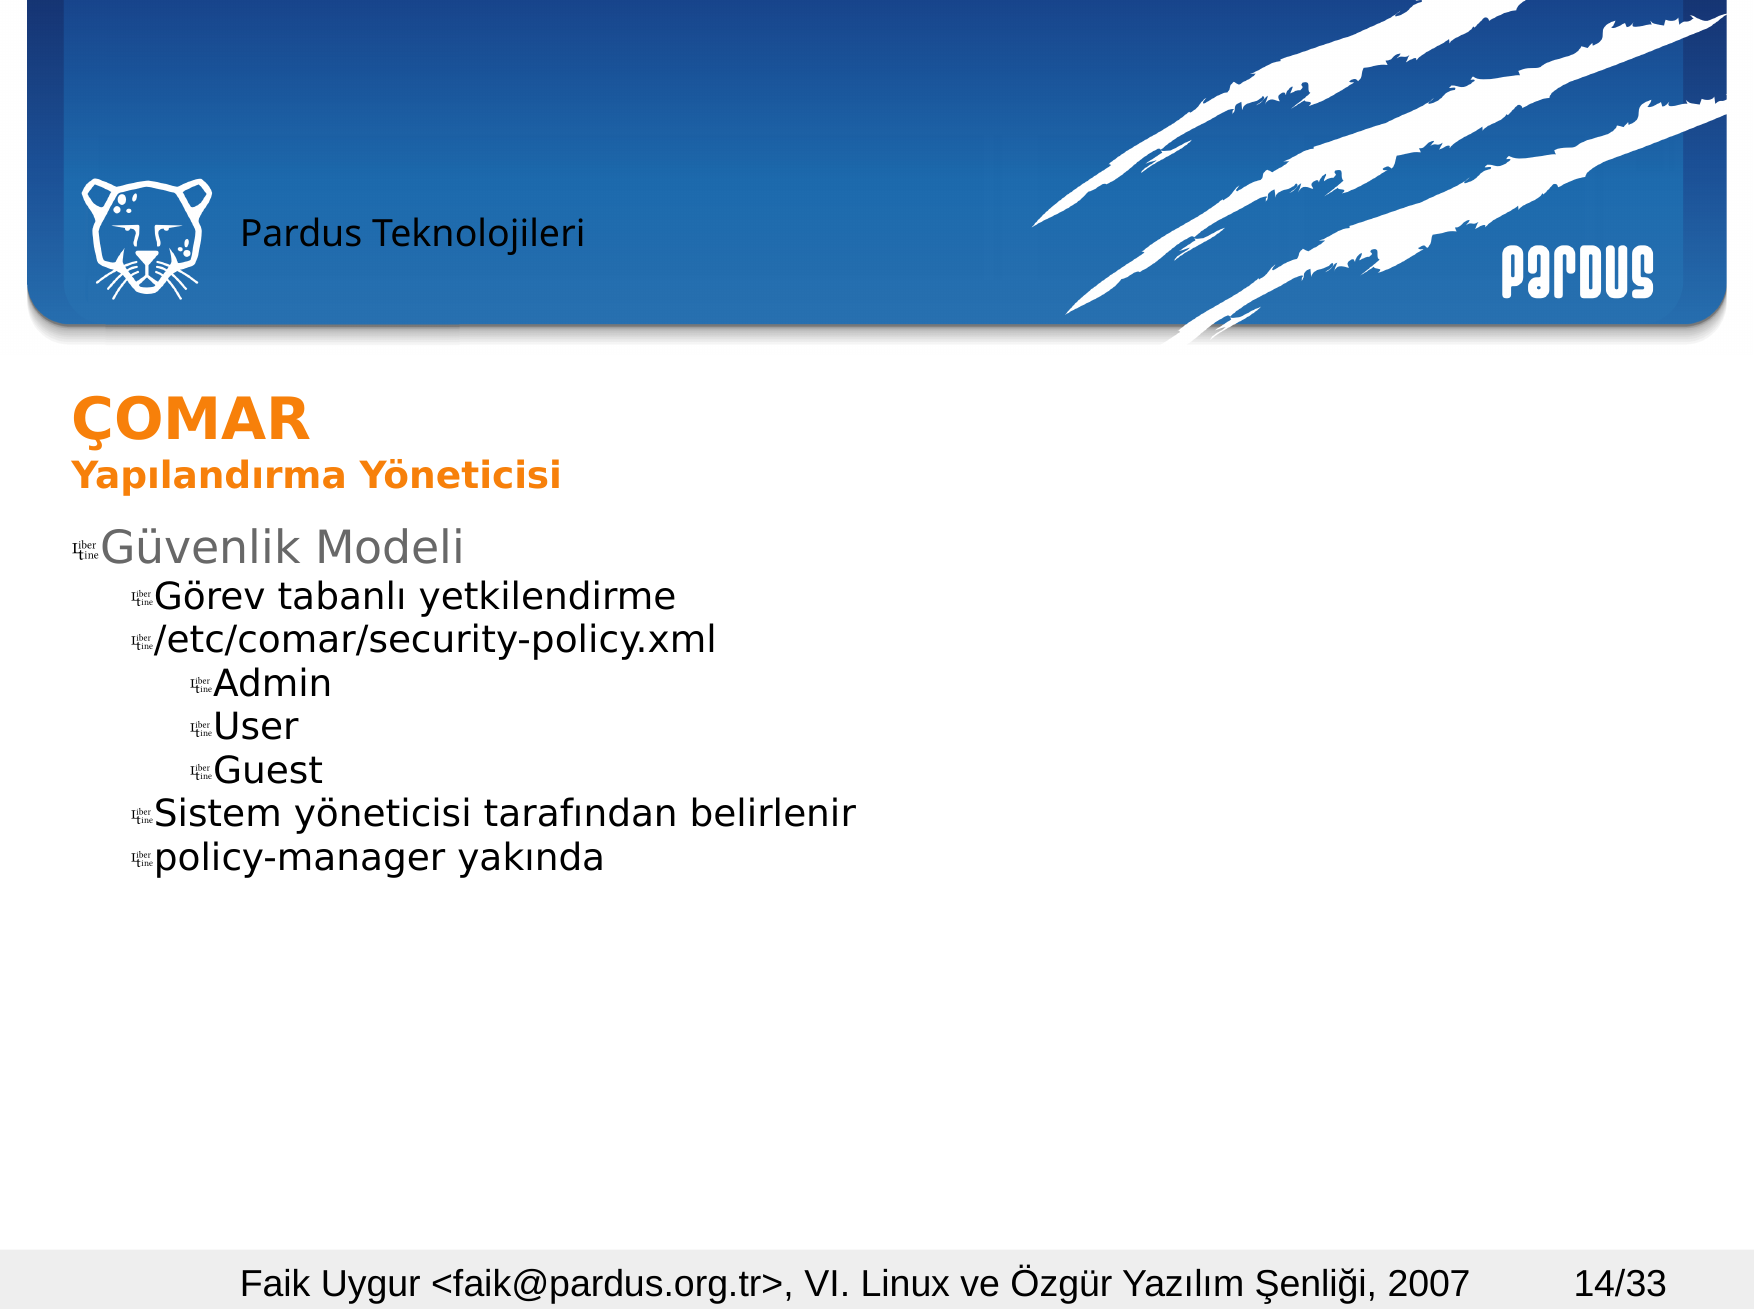

ÇOMAR
Yapılandırma Yöneticisi
Güvenlik Modeli
Görev tabanlı yetkilendirme
/etc/comar/security-policy.xml
Admin
User
Guest
Sistem yöneticisi tarafından belirlenir
policy-manager yakında